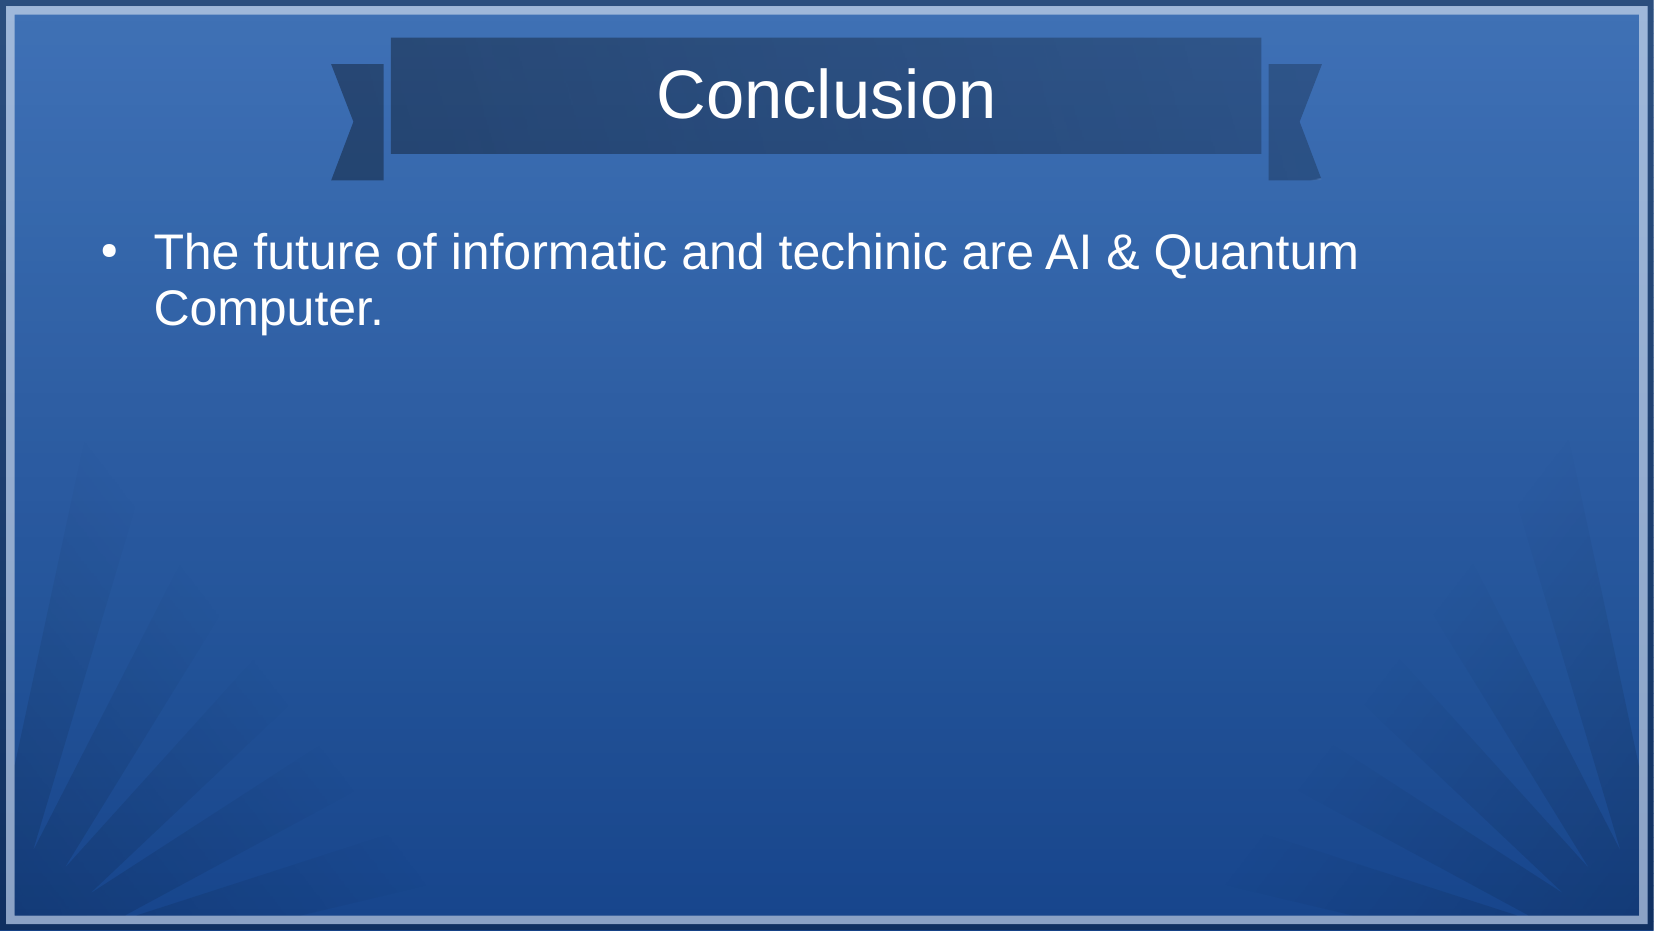

# Conclusion
The future of informatic and techinic are AI & Quantum Computer.